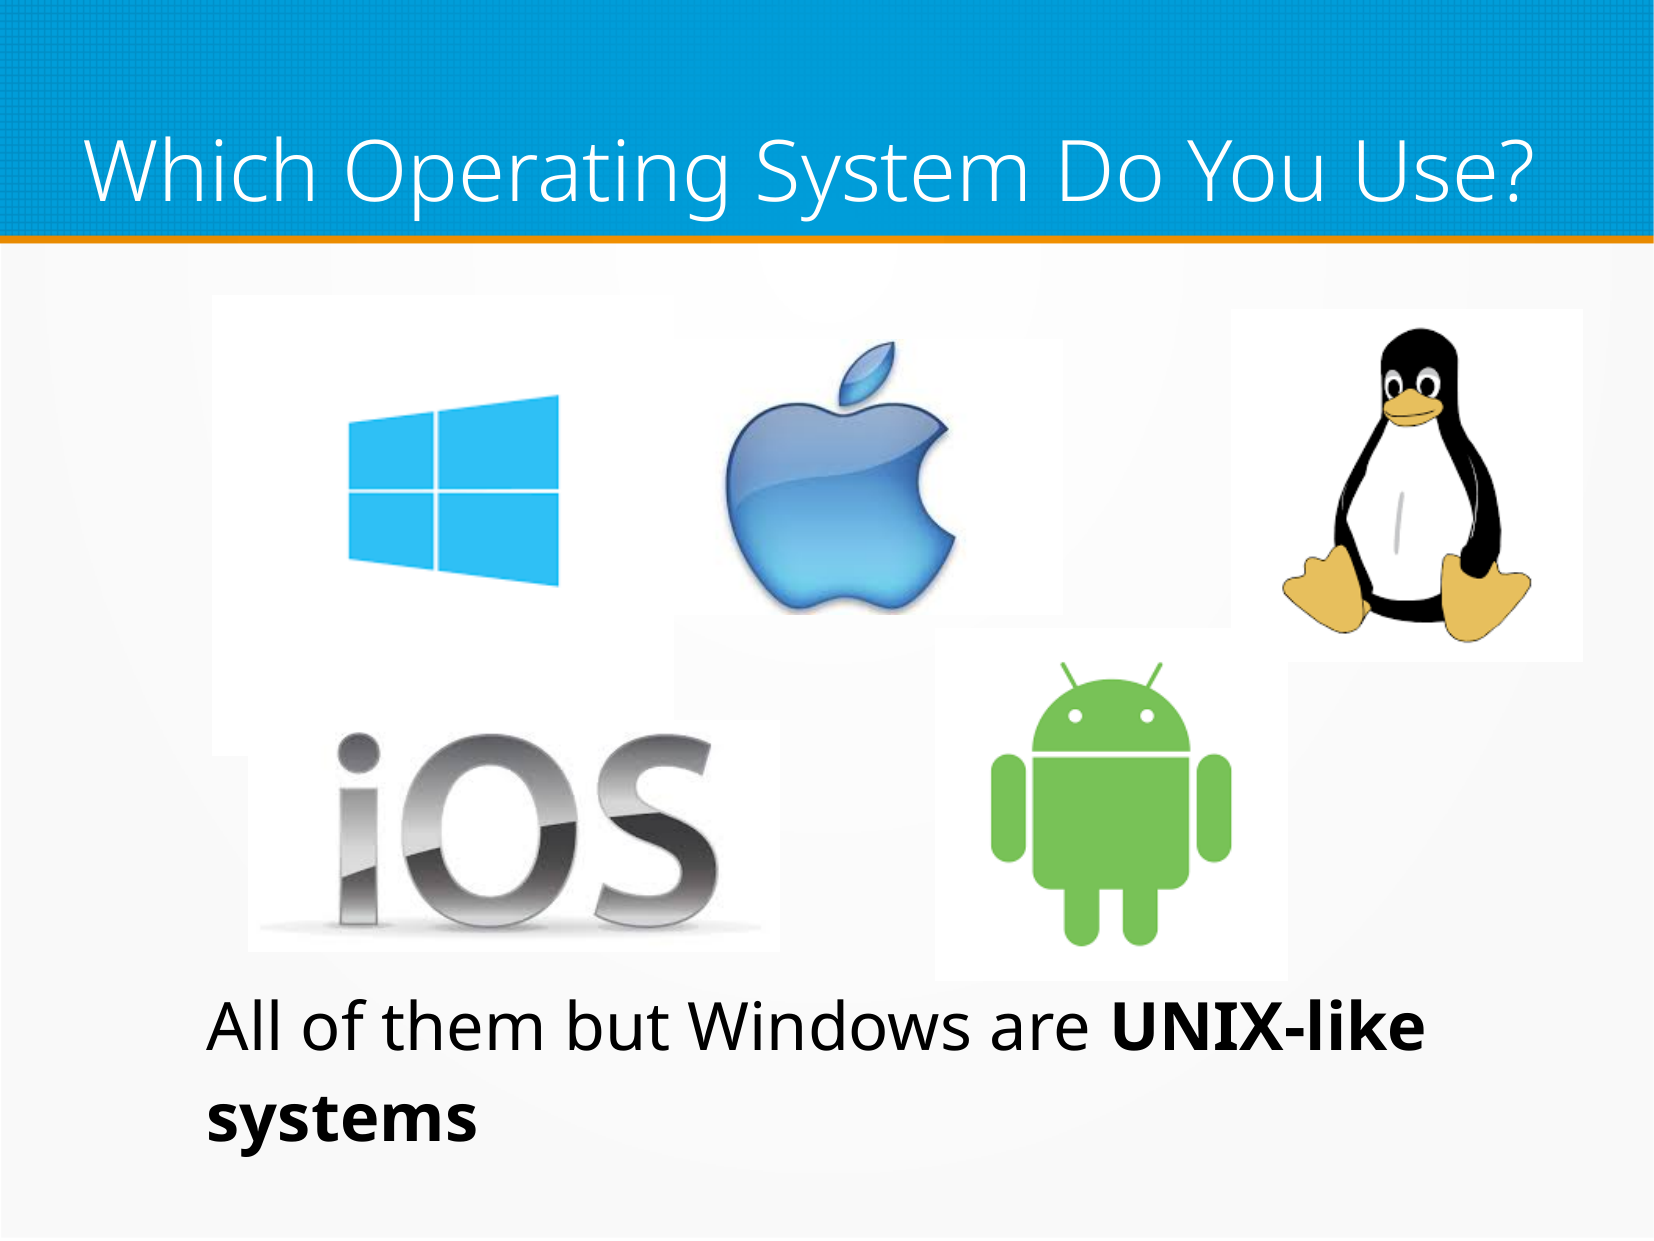

# Which Operating System Do You Use?
All of them but Windows are UNIX-like systems